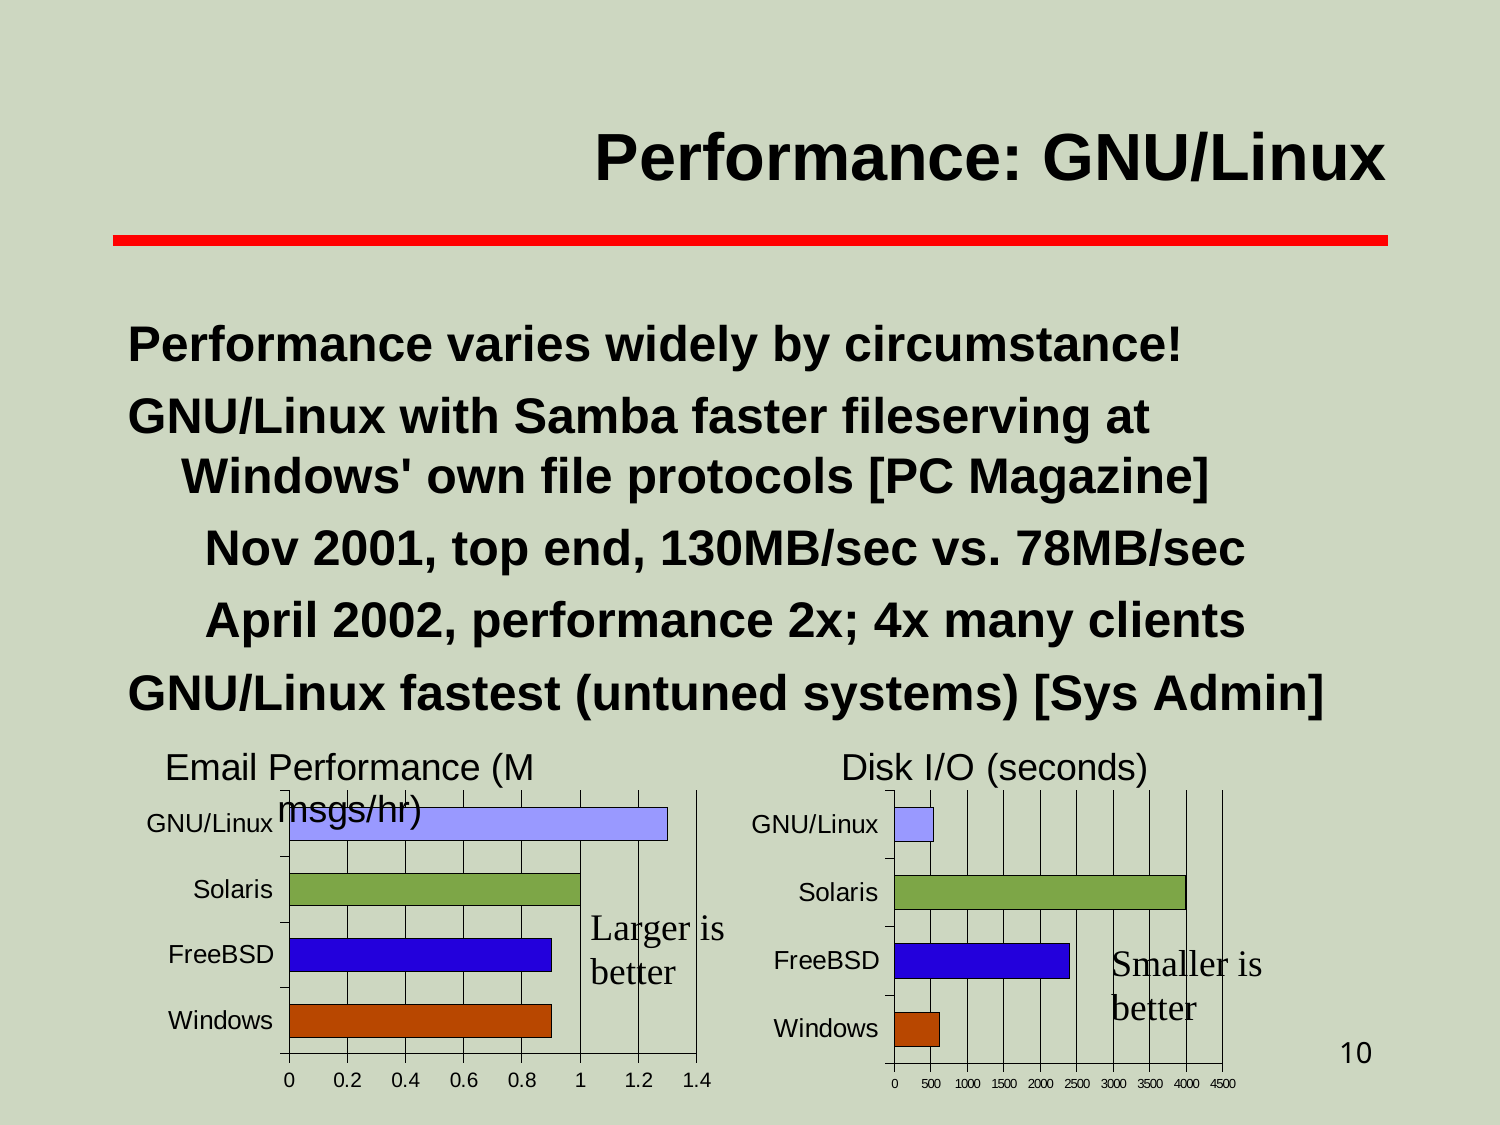

# Performance: GNU/Linux
Performance varies widely by circumstance!
GNU/Linux with Samba faster fileserving at Windows' own file protocols [PC Magazine]
Nov 2001, top end, 130MB/sec vs. 78MB/sec
April 2002, performance 2x; 4x many clients
GNU/Linux fastest (untuned systems) [Sys Admin]
### Chart: Email Performance (M msgs/hr)
| Category | Email (M msg/hr) |
|---|---|
| GNU/Linux | 1.3 |
| Solaris | 1.0 |
| FreeBSD | 0.9 |
| Windows | 0.9 |
### Chart: Disk I/O (seconds)
| Category | Email (M msg/hr) |
|---|---|
| GNU/Linux | 542.0 |
| Solaris | 3990.0 |
| FreeBSD | 2398.0 |
| Windows | 613.0 |Larger is
better
Smaller is
better